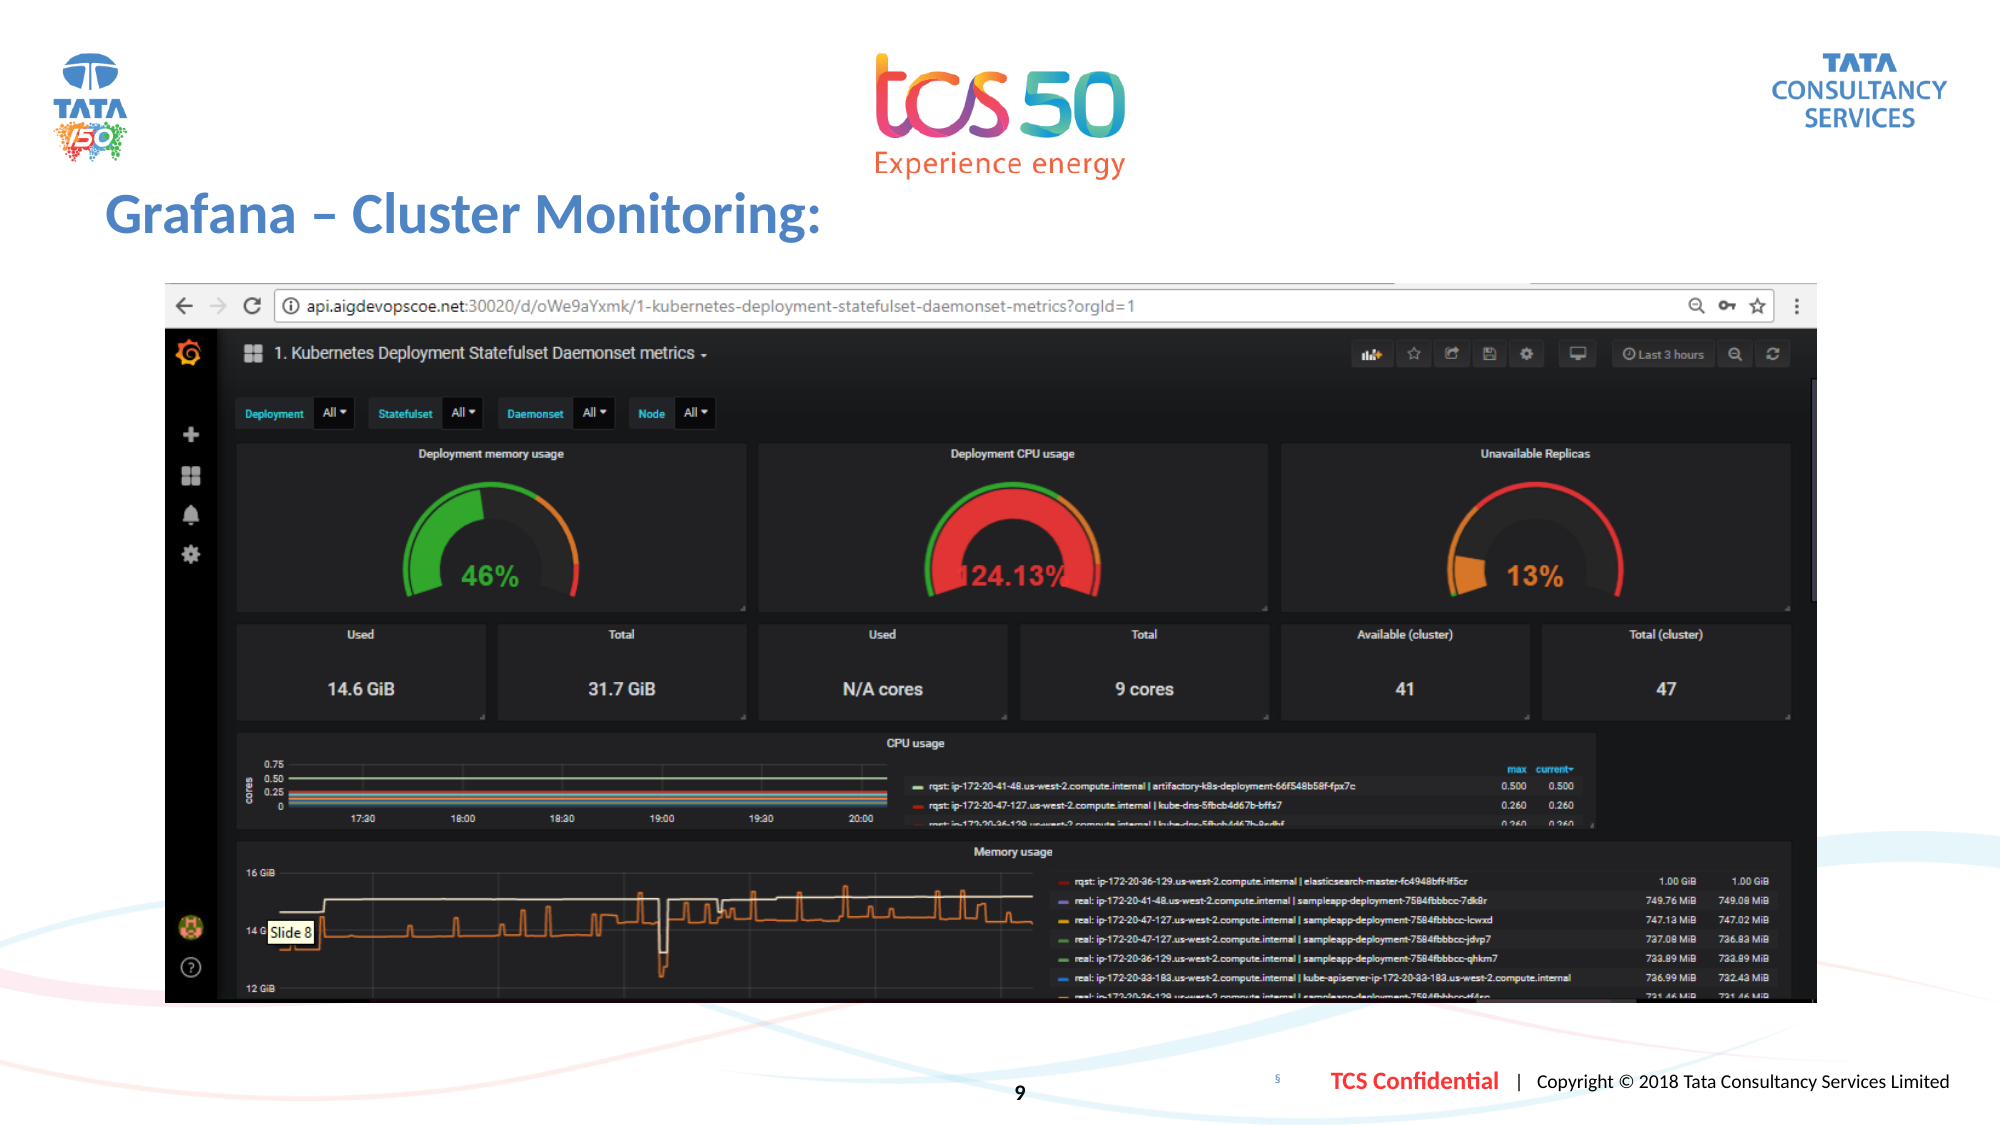

# Grafana – Cluster Monitoring:
TCS Confidential